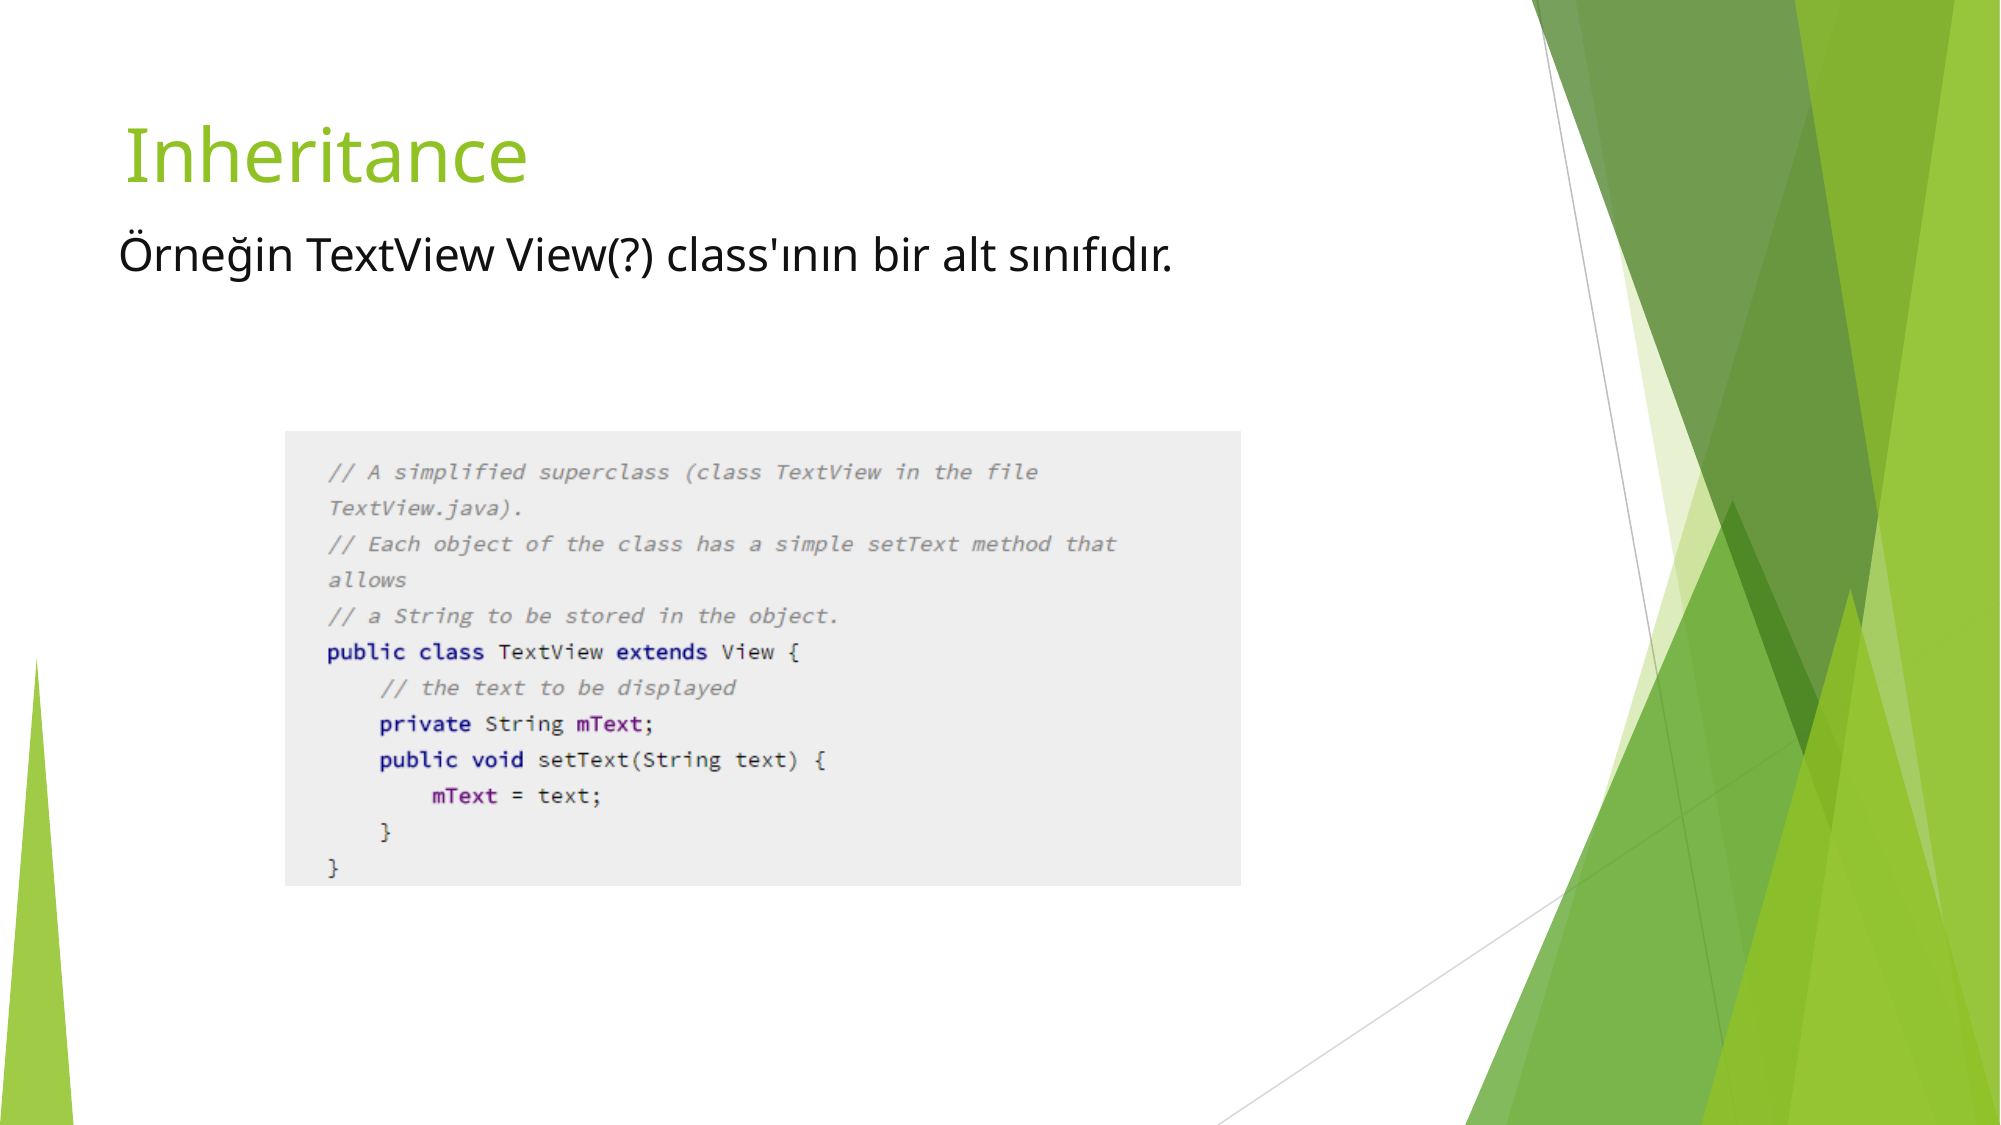

Örneğin TextView View(?) class'ının bir alt sınıfıdır.
# Inheritance